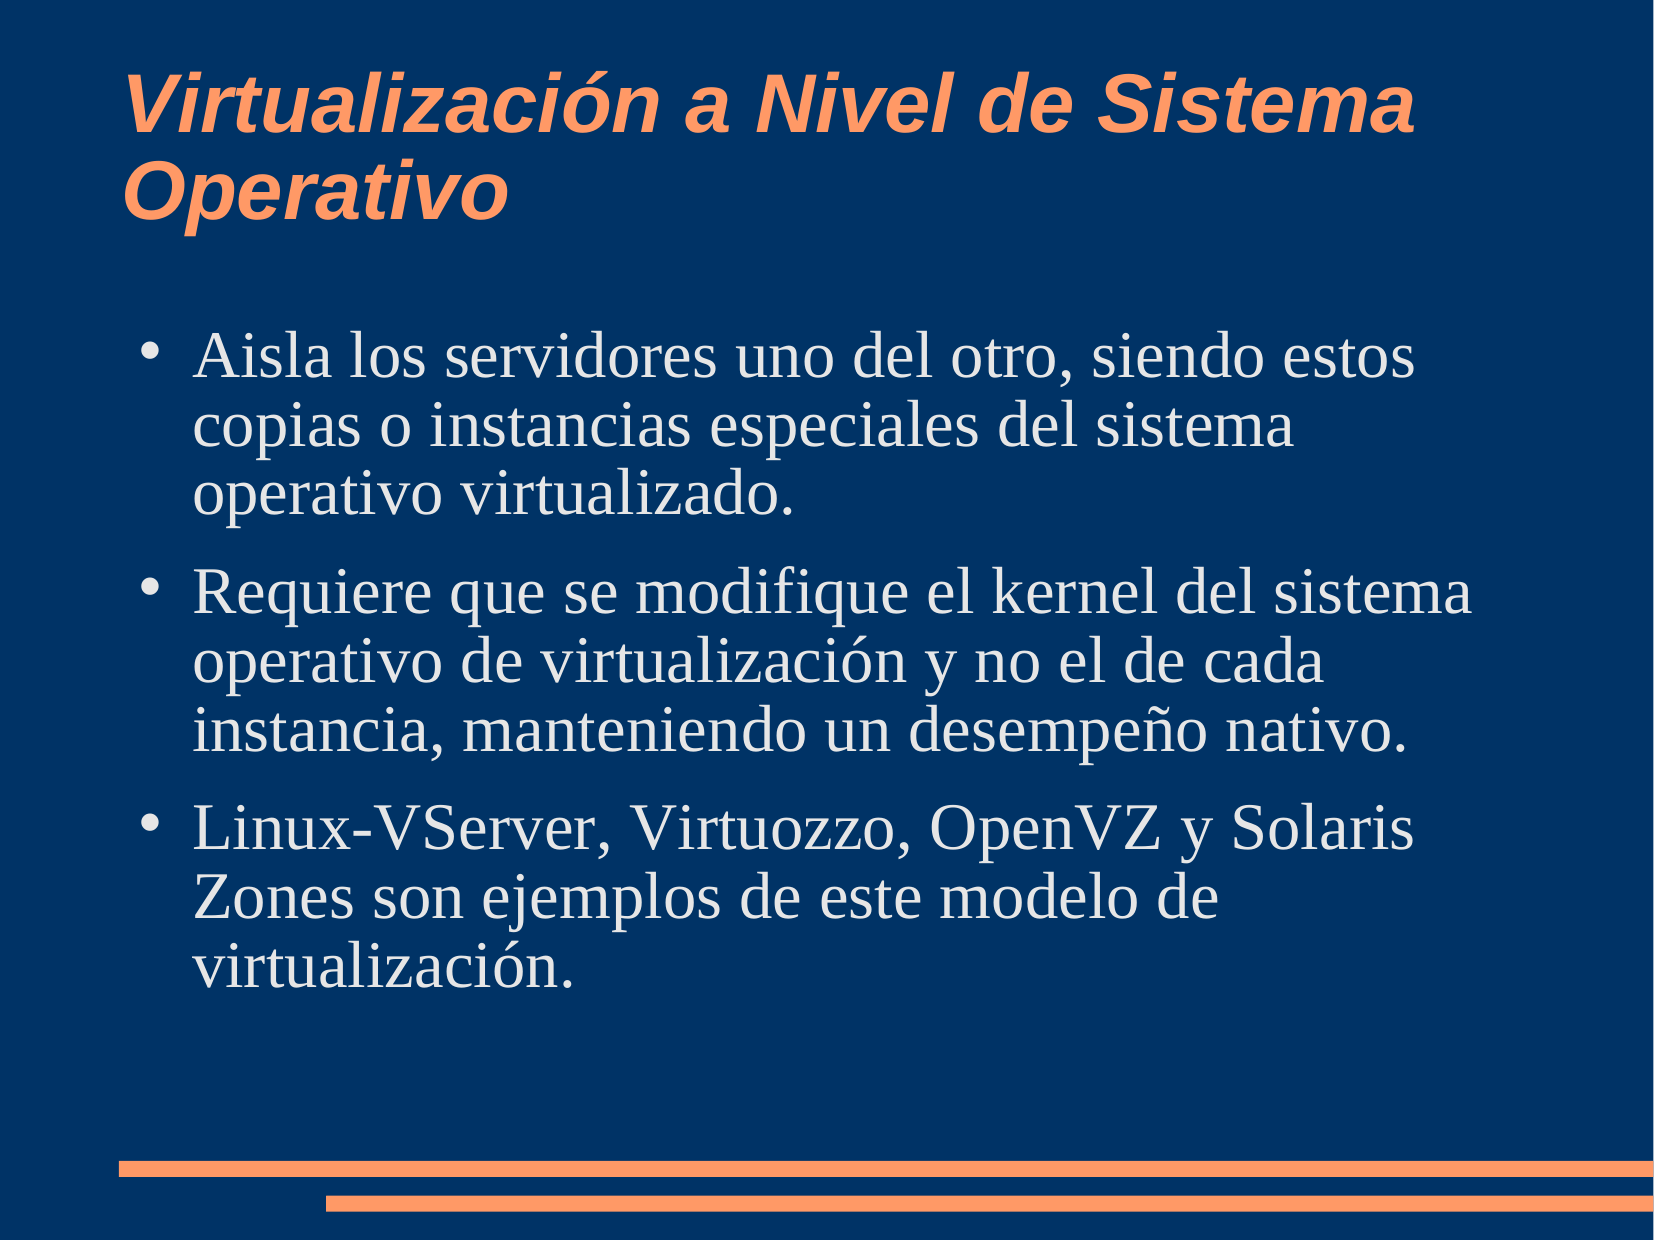

# Virtualización a Nivel de Sistema Operativo
Aisla los servidores uno del otro, siendo estos copias o instancias especiales del sistema operativo virtualizado.
Requiere que se modifique el kernel del sistema operativo de virtualización y no el de cada instancia, manteniendo un desempeño nativo.
Linux-VServer, Virtuozzo, OpenVZ y Solaris Zones son ejemplos de este modelo de virtualización.